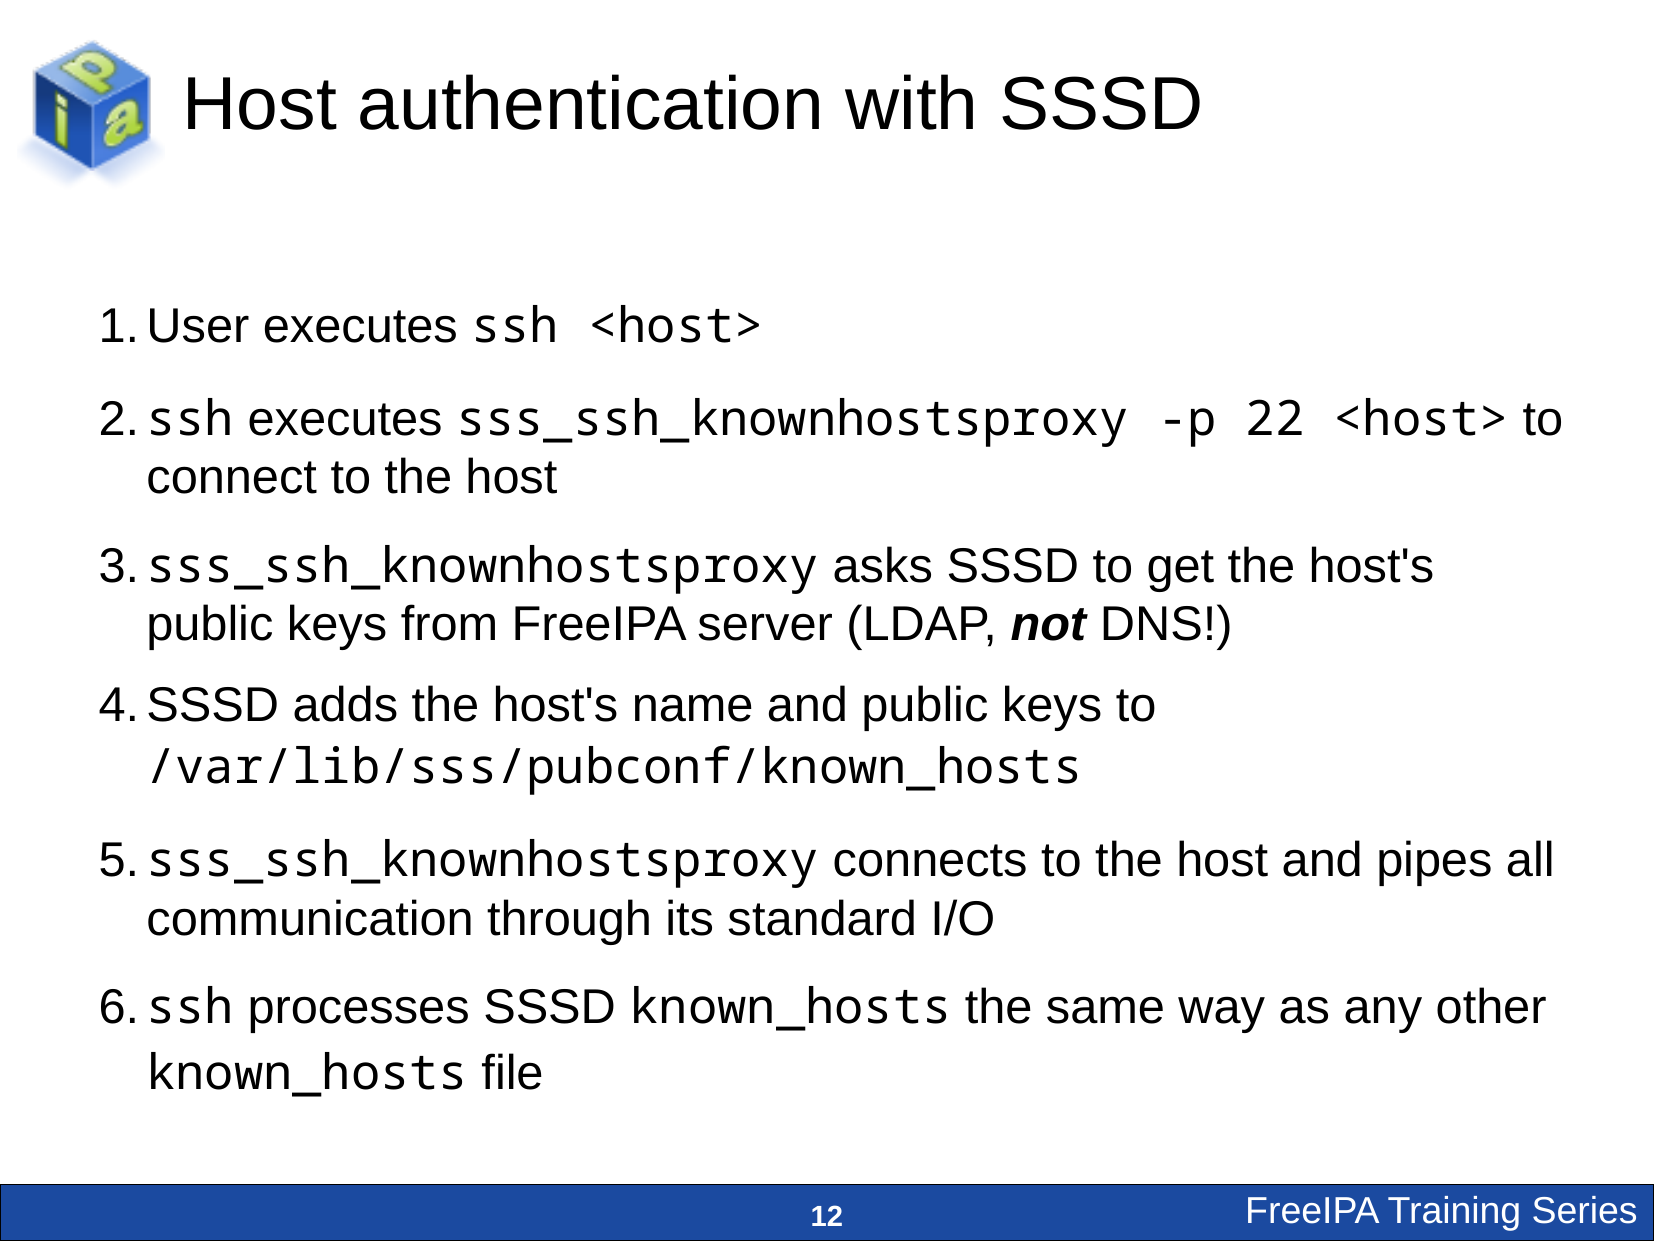

# Host authentication with SSSD
User executes ssh <host>
​ssh executes sss_ssh_knownhostsproxy -p 22 <host> to connect to the host
​sss_ssh_knownhostsproxy asks SSSD to get the host's public keys from FreeIPA server (LDAP, not DNS!)
SSSD adds the host's name and public keys to /var/lib/sss/pubconf/known_hosts
​sss_ssh_knownhostsproxy connects to the host and pipes all communication through its standard I/O
​ssh processes SSSD known_hosts the same way as any other known_hosts file
12